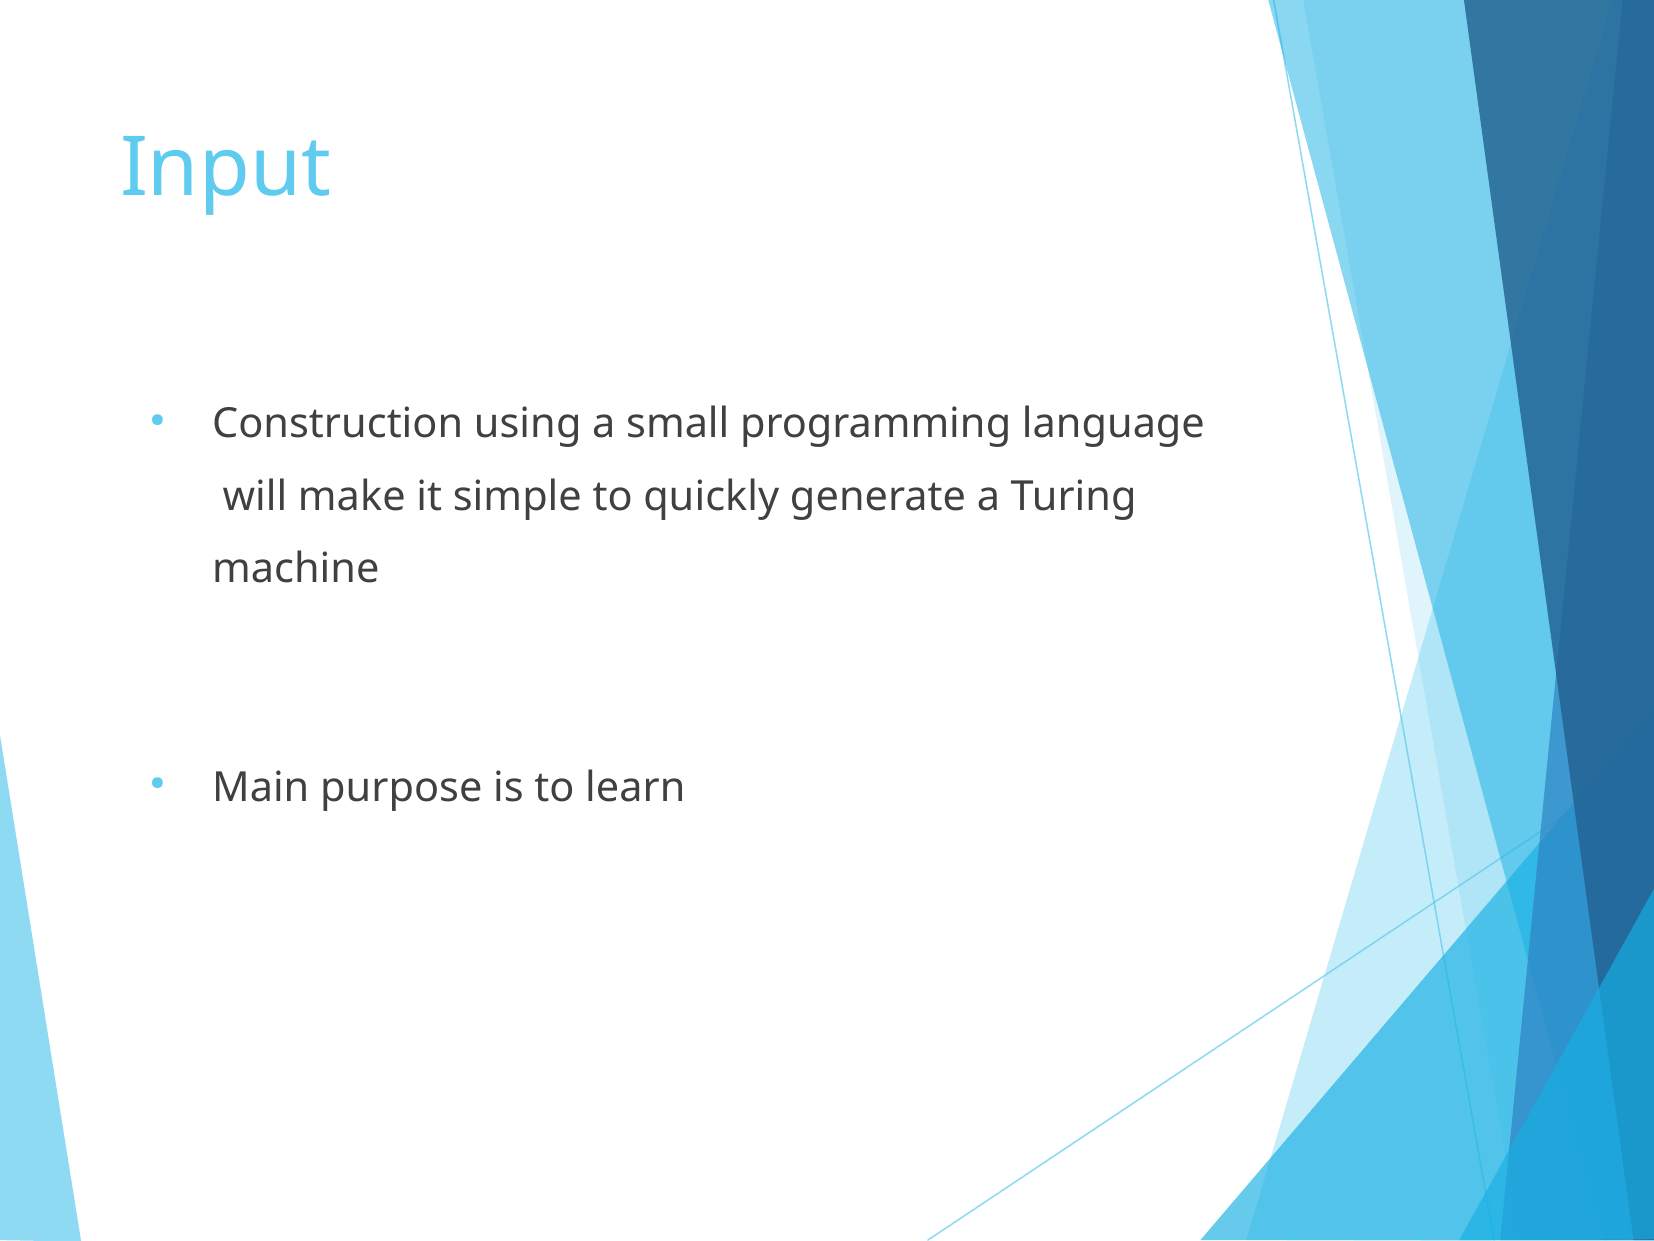

Input
# Construction using a small programming language
 will make it simple to quickly generate a Turing
machine
Main purpose is to learn